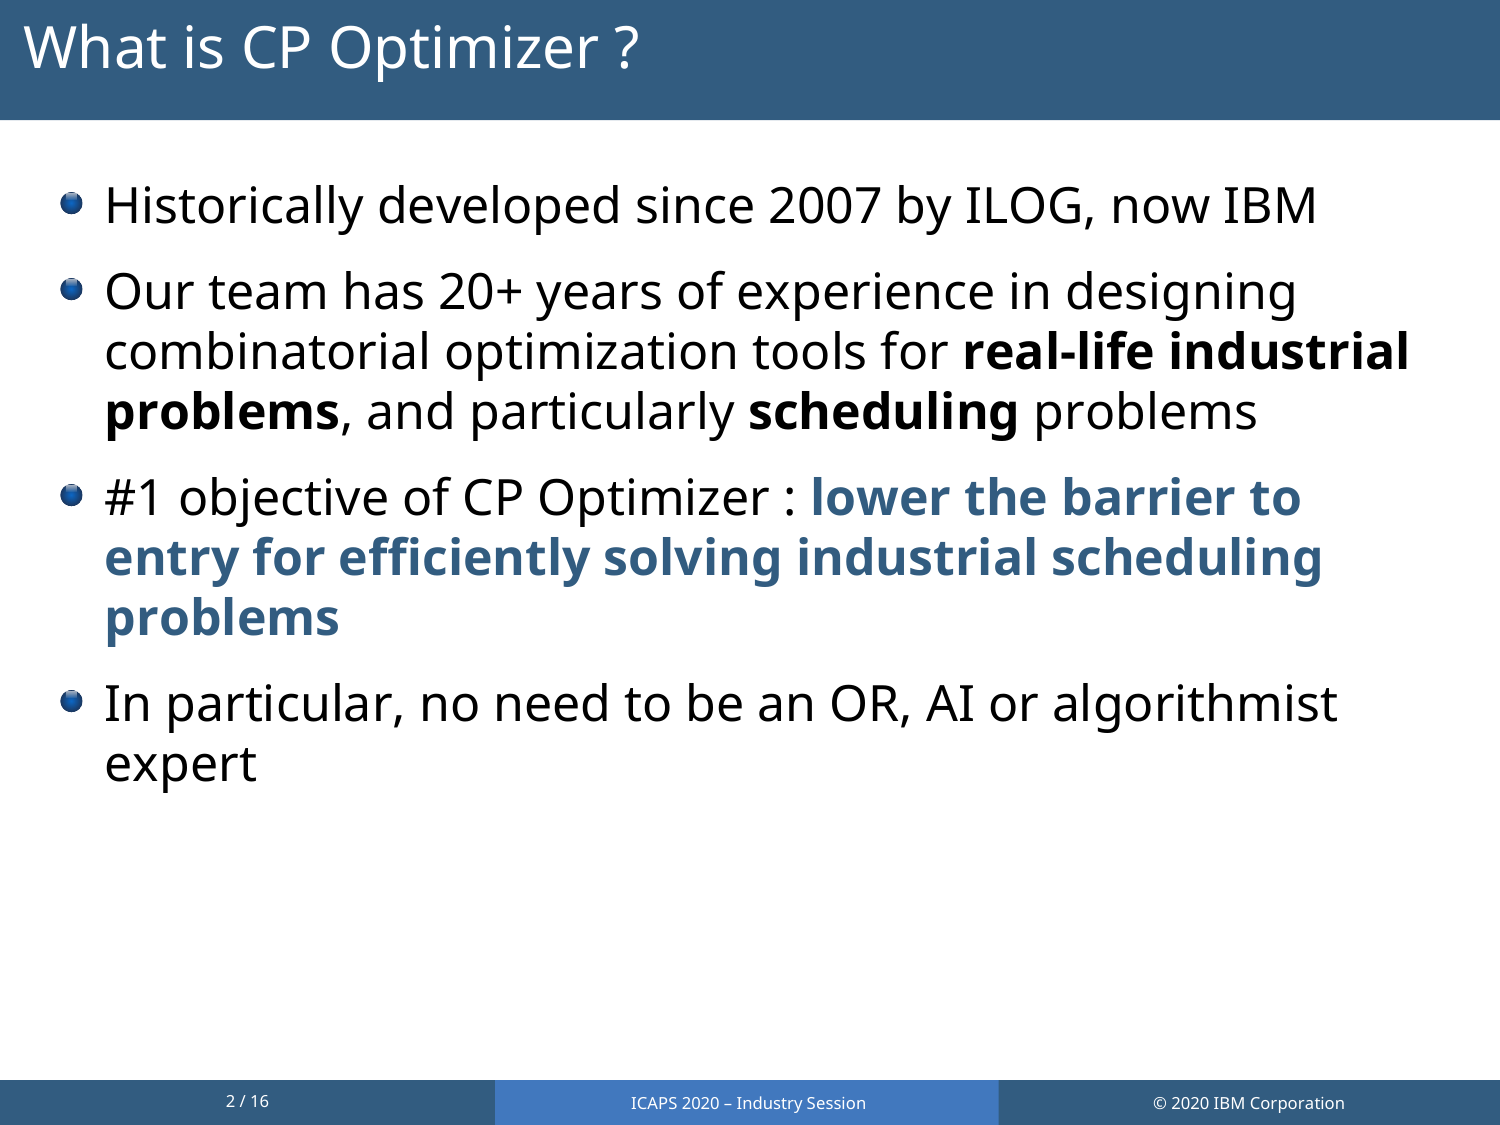

# What is CP Optimizer ?
Historically developed since 2007 by ILOG, now IBM
Our team has 20+ years of experience in designing combinatorial optimization tools for real-life industrial problems, and particularly scheduling problems
#1 objective of CP Optimizer : lower the barrier to entry for efficiently solving industrial scheduling problems
In particular, no need to be an OR, AI or algorithmist expert